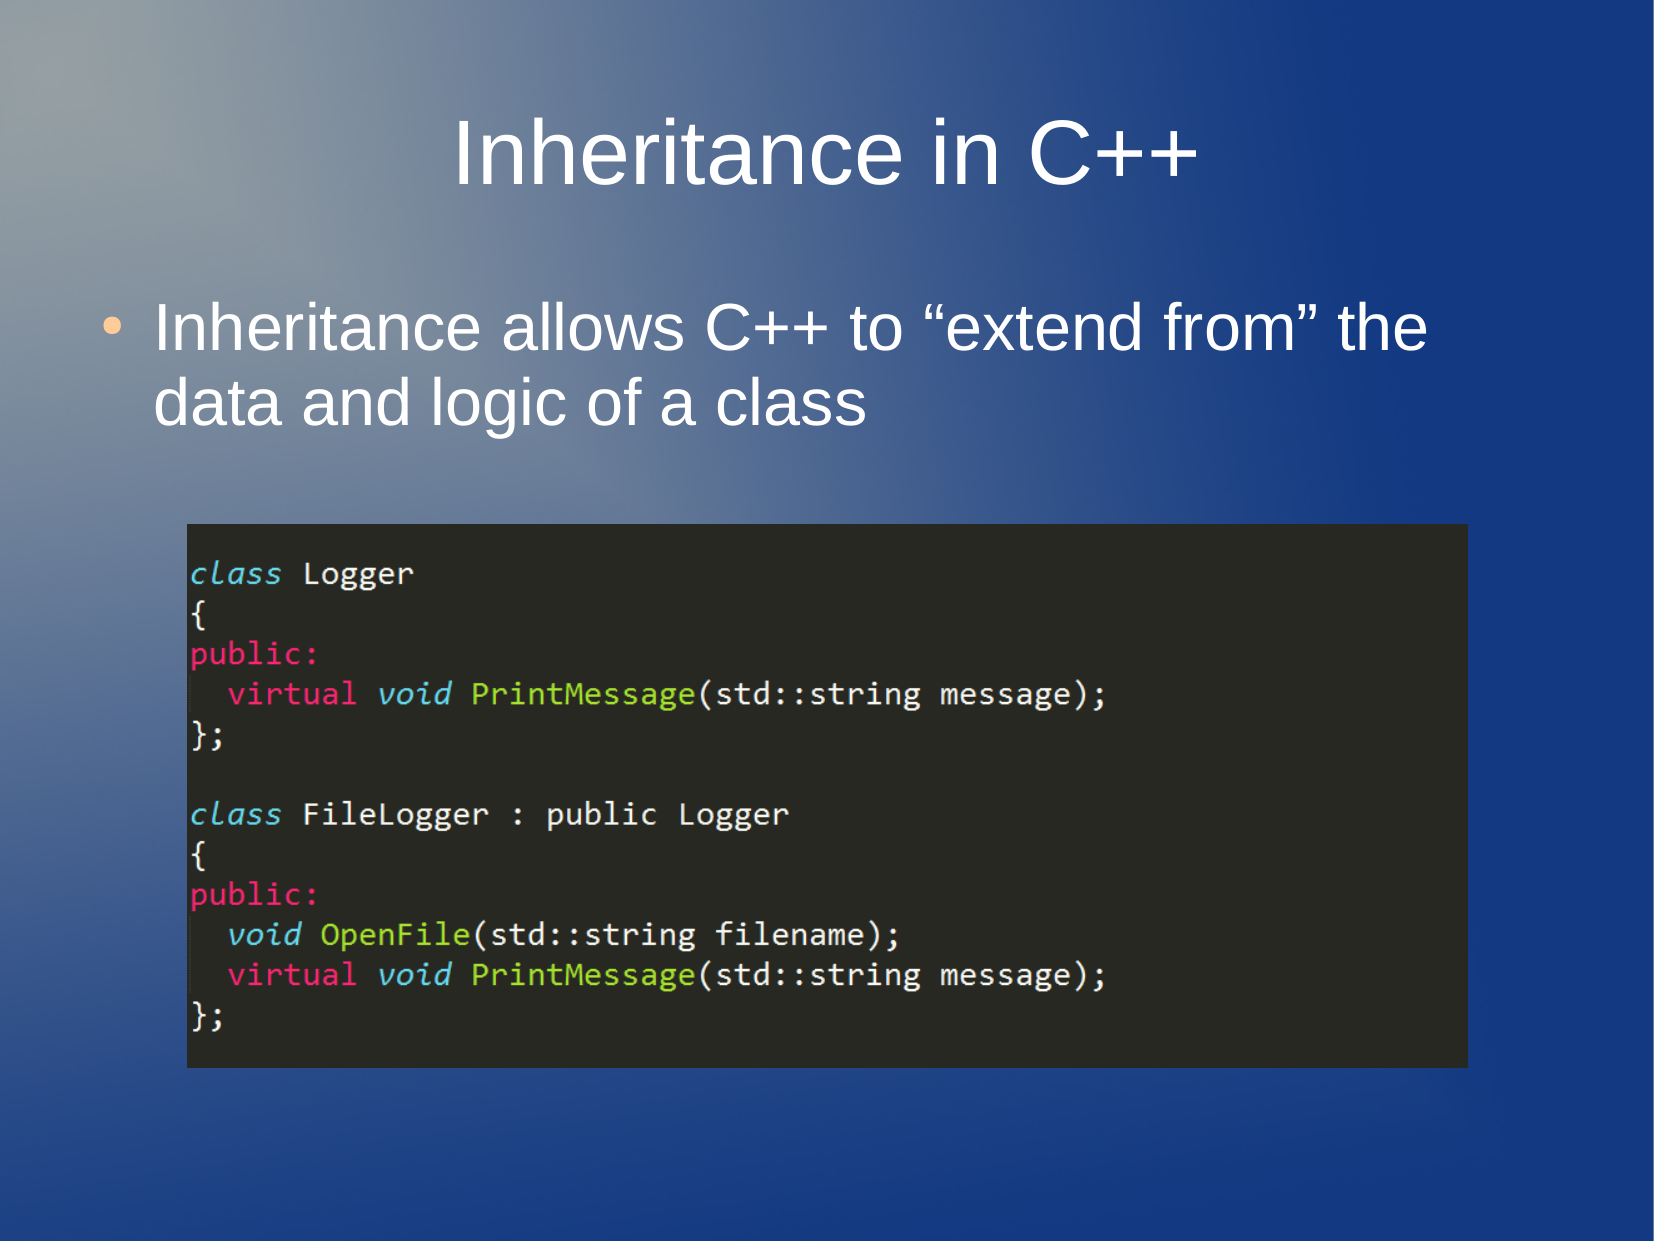

# Inheritance in C++
Inheritance allows C++ to “extend from” the data and logic of a class